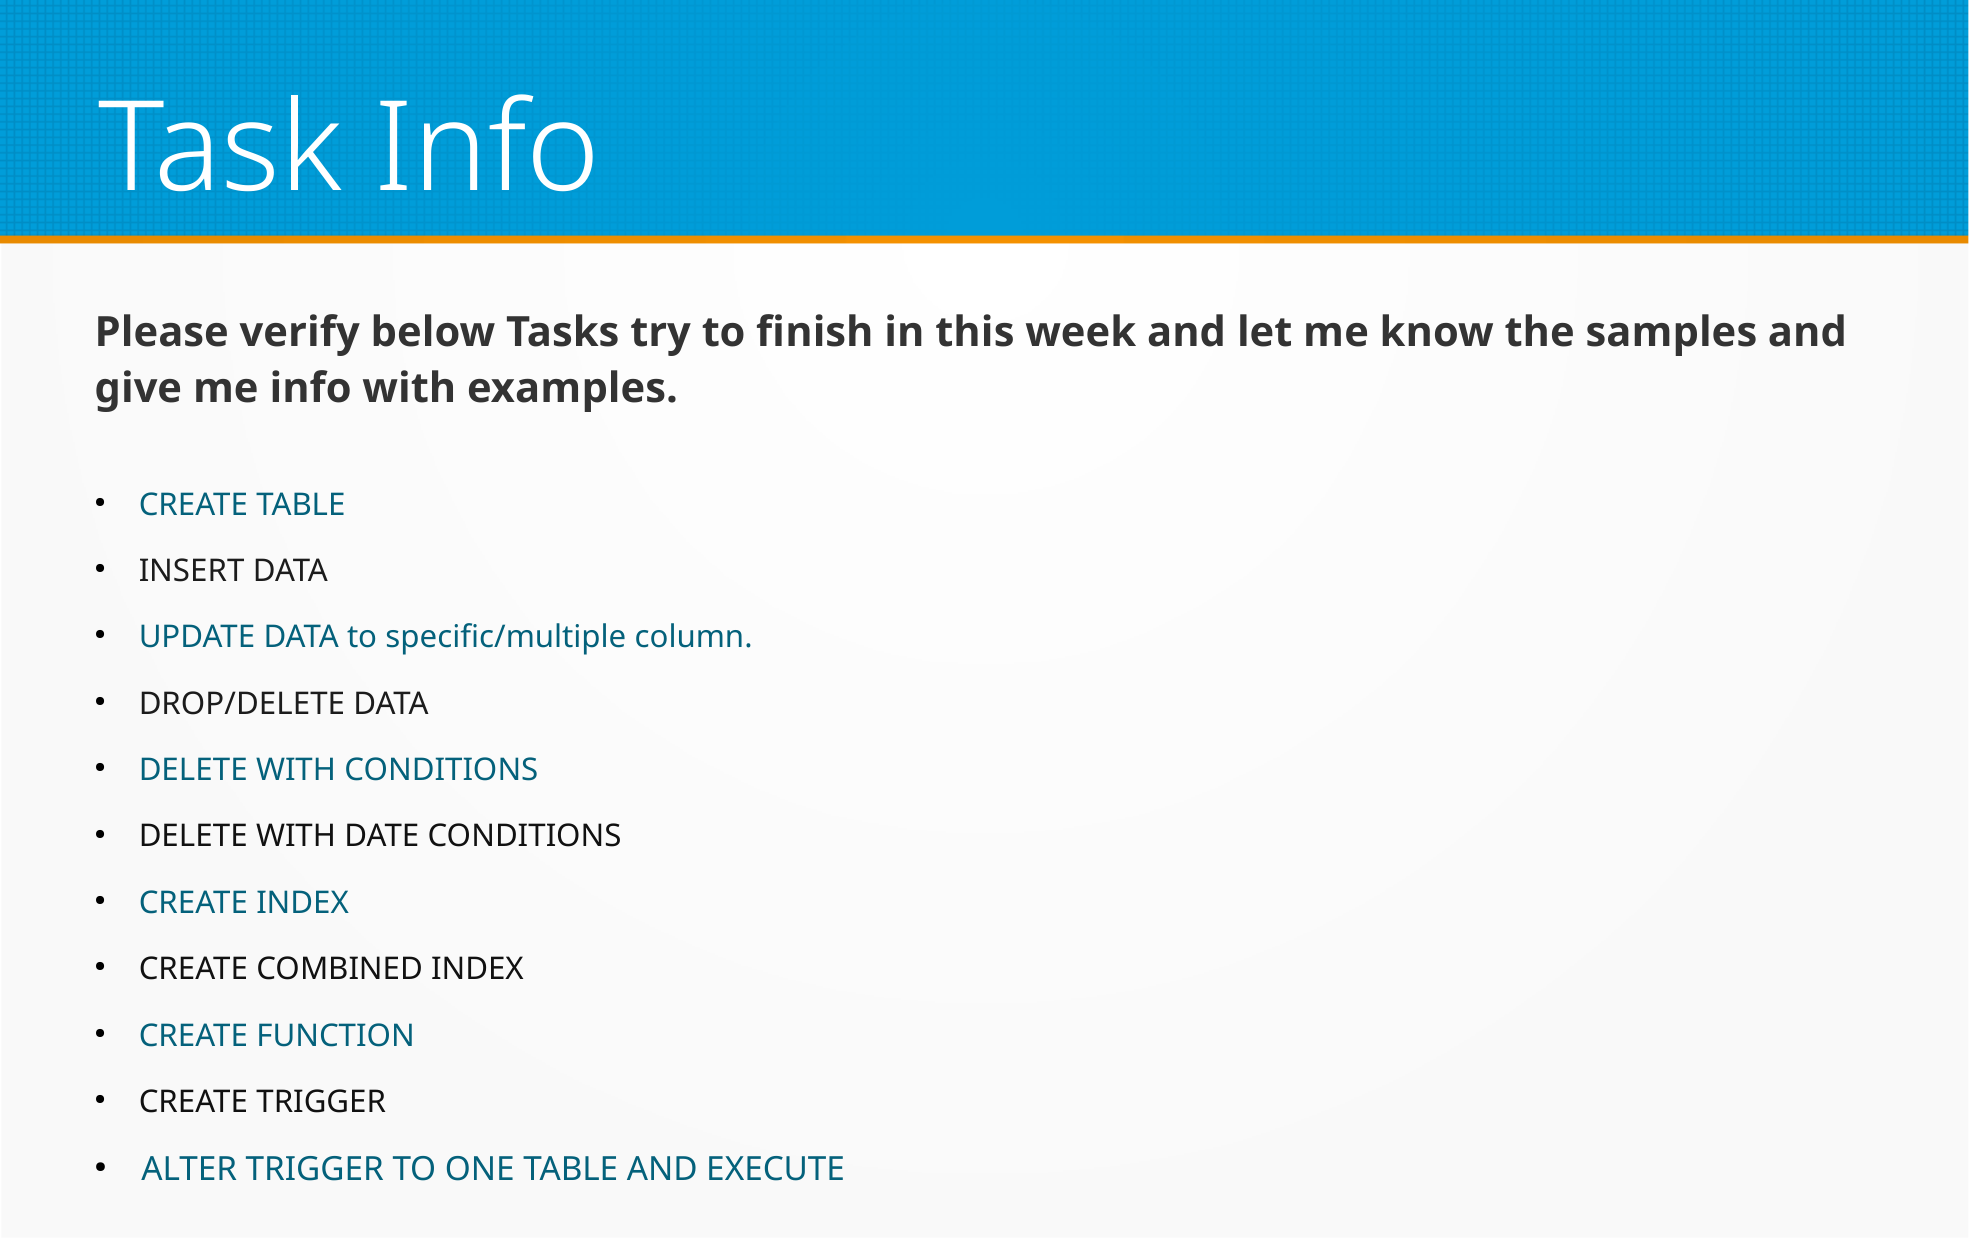

# Task Info
Please verify below Tasks try to finish in this week and let me know the samples and give me info with examples.
 CREATE TABLE
 INSERT DATA
 UPDATE DATA to specific/multiple column.
 DROP/DELETE DATA
 DELETE WITH CONDITIONS
 DELETE WITH DATE CONDITIONS
 CREATE INDEX
 CREATE COMBINED INDEX
 CREATE FUNCTION
 CREATE TRIGGER
 ALTER TRIGGER TO ONE TABLE AND EXECUTE